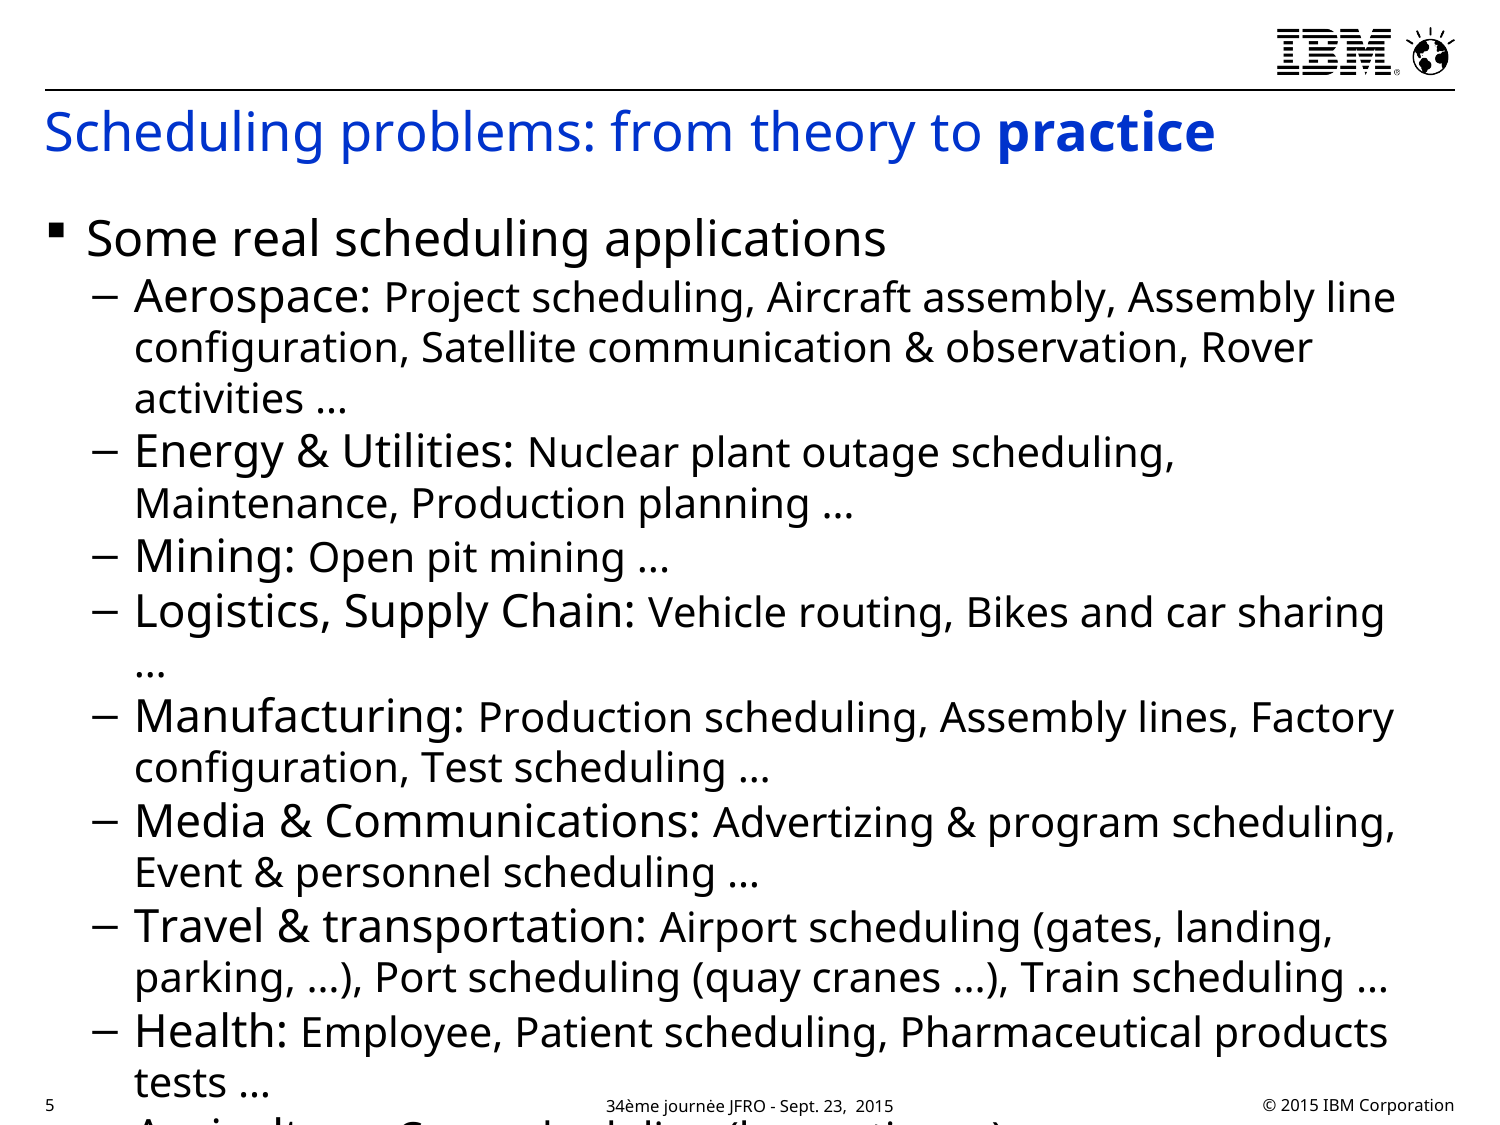

# Scheduling problems: from theory to practice
Some real scheduling applications
Aerospace: Project scheduling, Aircraft assembly, Assembly line configuration, Satellite communication & observation, Rover activities …
Energy & Utilities: Nuclear plant outage scheduling, Maintenance, Production planning …
Mining: Open pit mining ...
Logistics, Supply Chain: Vehicle routing, Bikes and car sharing …
Manufacturing: Production scheduling, Assembly lines, Factory configuration, Test scheduling …
Media & Communications: Advertizing & program scheduling, Event & personnel scheduling …
Travel & transportation: Airport scheduling (gates, landing, parking, …), Port scheduling (quay cranes ...), Train scheduling …
Health: Employee, Patient scheduling, Pharmaceutical products tests …
Agriculture: Crop scheduling (harvesting ...)
General audience: Personal schedule organizer, Theme park planner ...
5